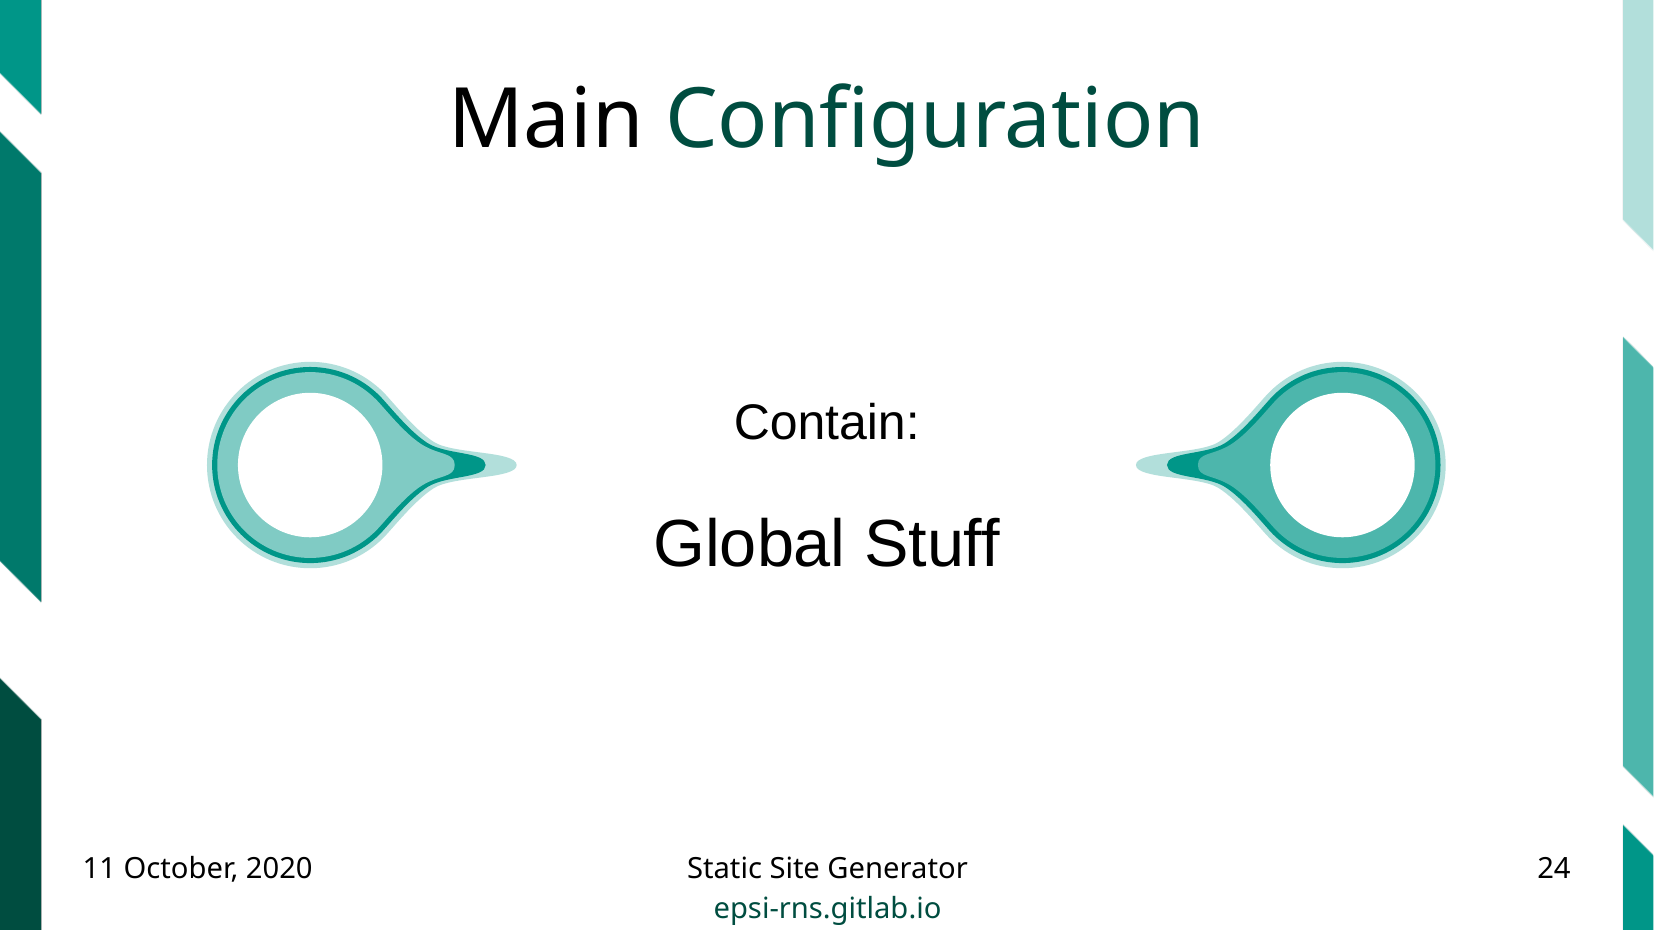

# Main Configuration
Contain:
Global Stuff
11 October, 2020
Static Site Generator
24